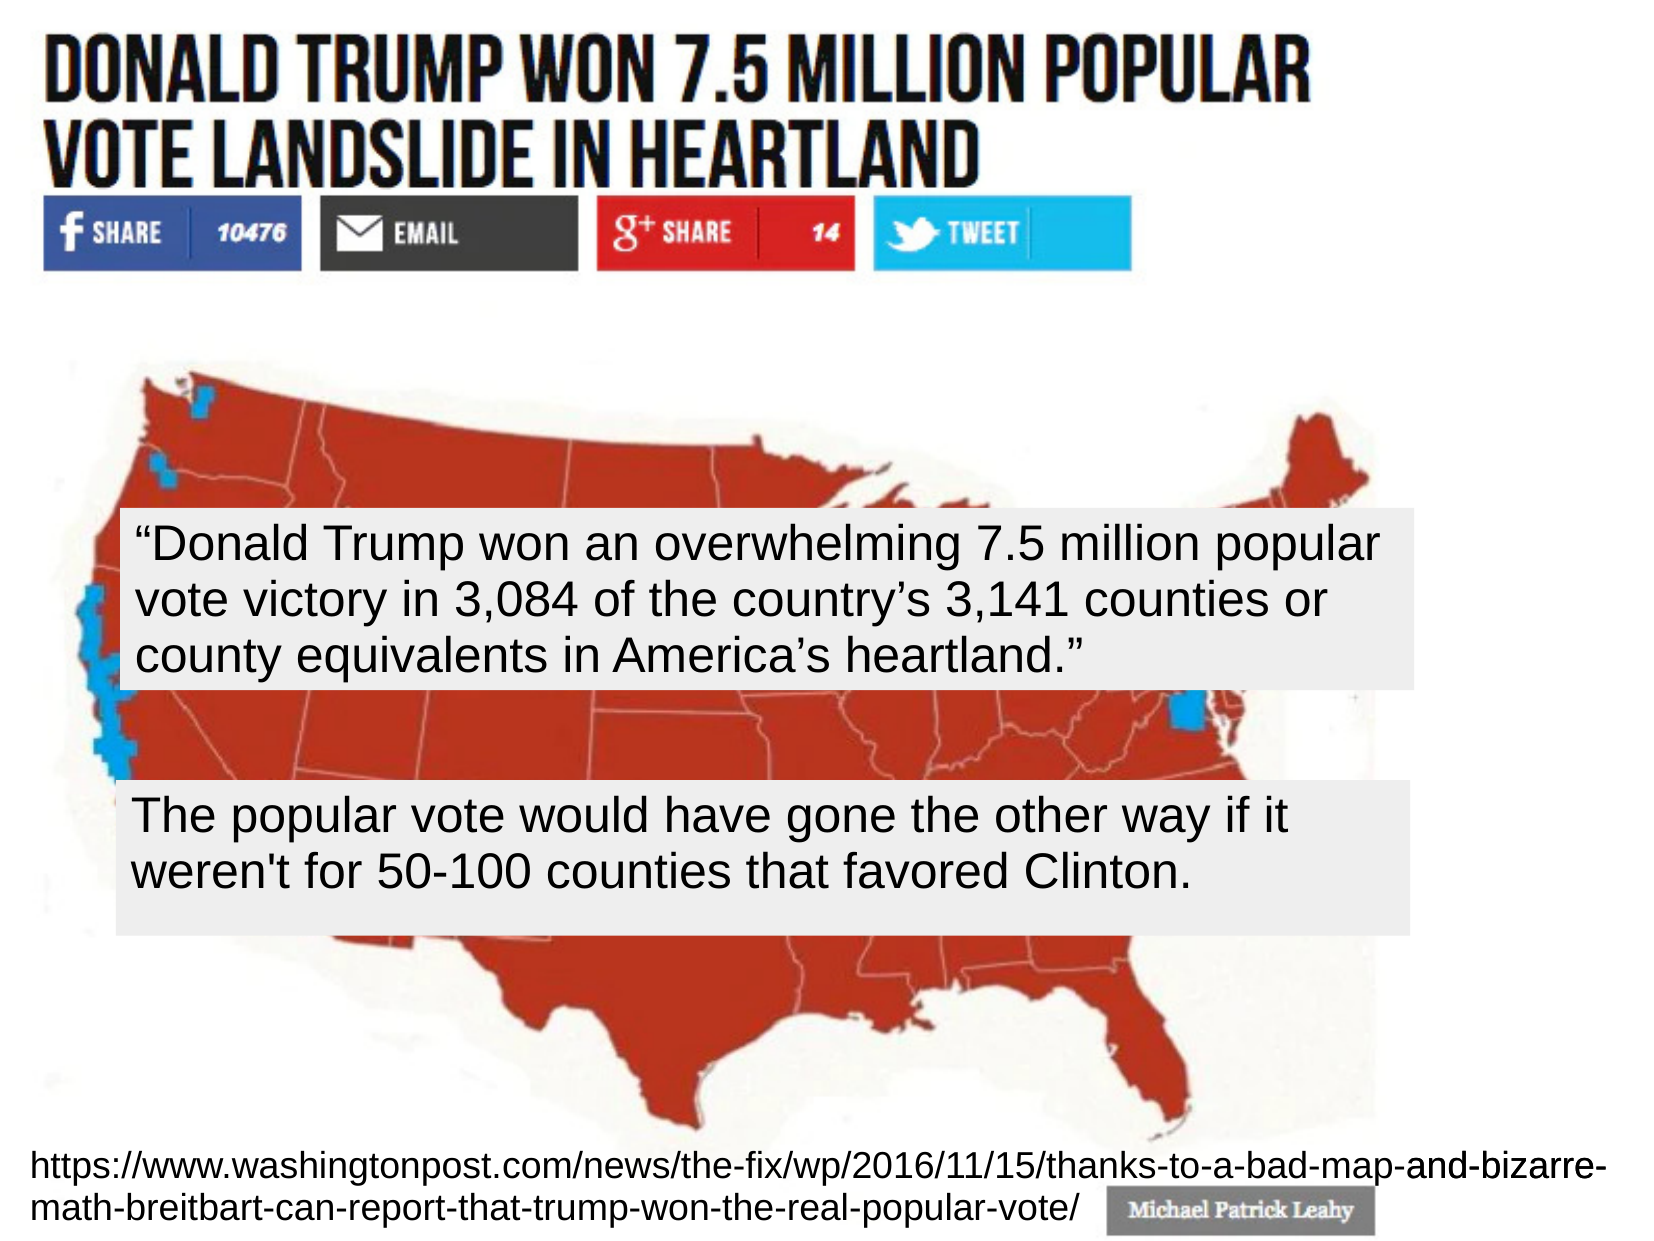

#
“Donald Trump won an overwhelming 7.5 million popular vote victory in 3,084 of the country’s 3,141 counties or county equivalents in America’s heartland.”
The popular vote would have gone the other way if it weren't for 50-100 counties that favored Clinton.
https://www.washingtonpost.com/news/the-fix/wp/2016/11/15/thanks-to-a-bad-map-and-bizarre-math-breitbart-can-report-that-trump-won-the-real-popular-vote/
https://www.washingtonpost.com/news/the-fix/wp/2016/11/15/thanks-to-a-bad-map-and-bizarre-math-breitbart-can-report-that-trump-won-the-real-popular-vote/